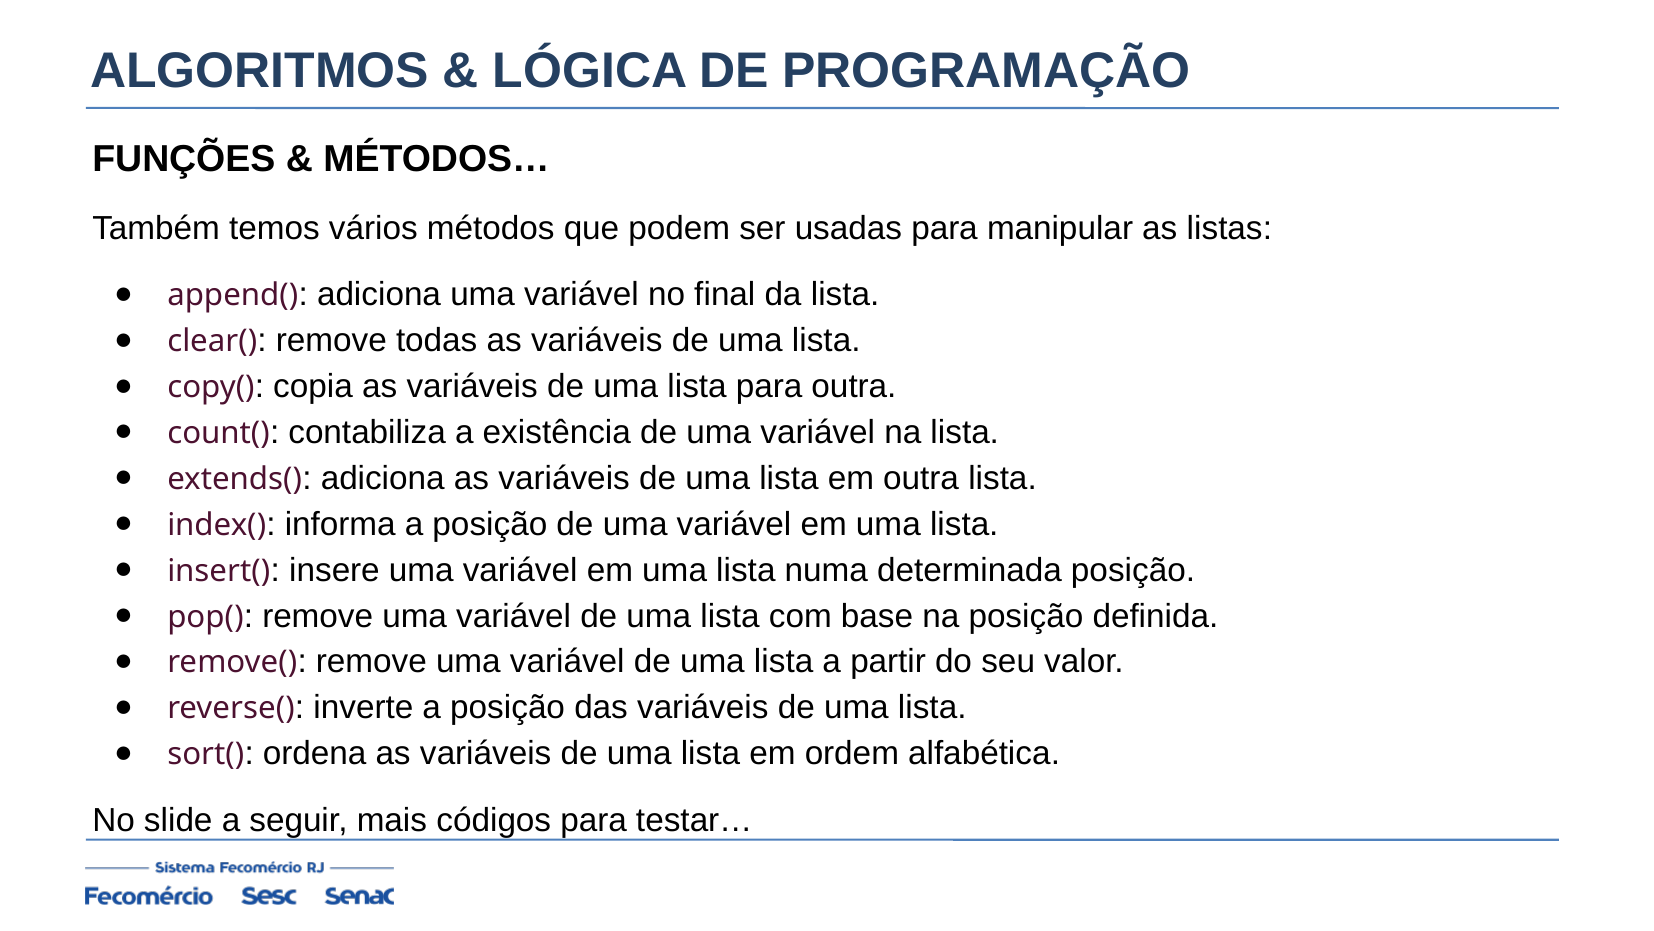

ALGORITMOS & LÓGICA DE PROGRAMAÇÃO
FUNÇÕES & MÉTODOS…
Também temos vários métodos que podem ser usadas para manipular as listas:
append(): adiciona uma variável no final da lista.
clear(): remove todas as variáveis de uma lista.
copy(): copia as variáveis de uma lista para outra.
count(): contabiliza a existência de uma variável na lista.
extends(): adiciona as variáveis de uma lista em outra lista.
index(): informa a posição de uma variável em uma lista.
insert(): insere uma variável em uma lista numa determinada posição.
pop(): remove uma variável de uma lista com base na posição definida.
remove(): remove uma variável de uma lista a partir do seu valor.
reverse(): inverte a posição das variáveis de uma lista.
sort(): ordena as variáveis de uma lista em ordem alfabética.
No slide a seguir, mais códigos para testar…